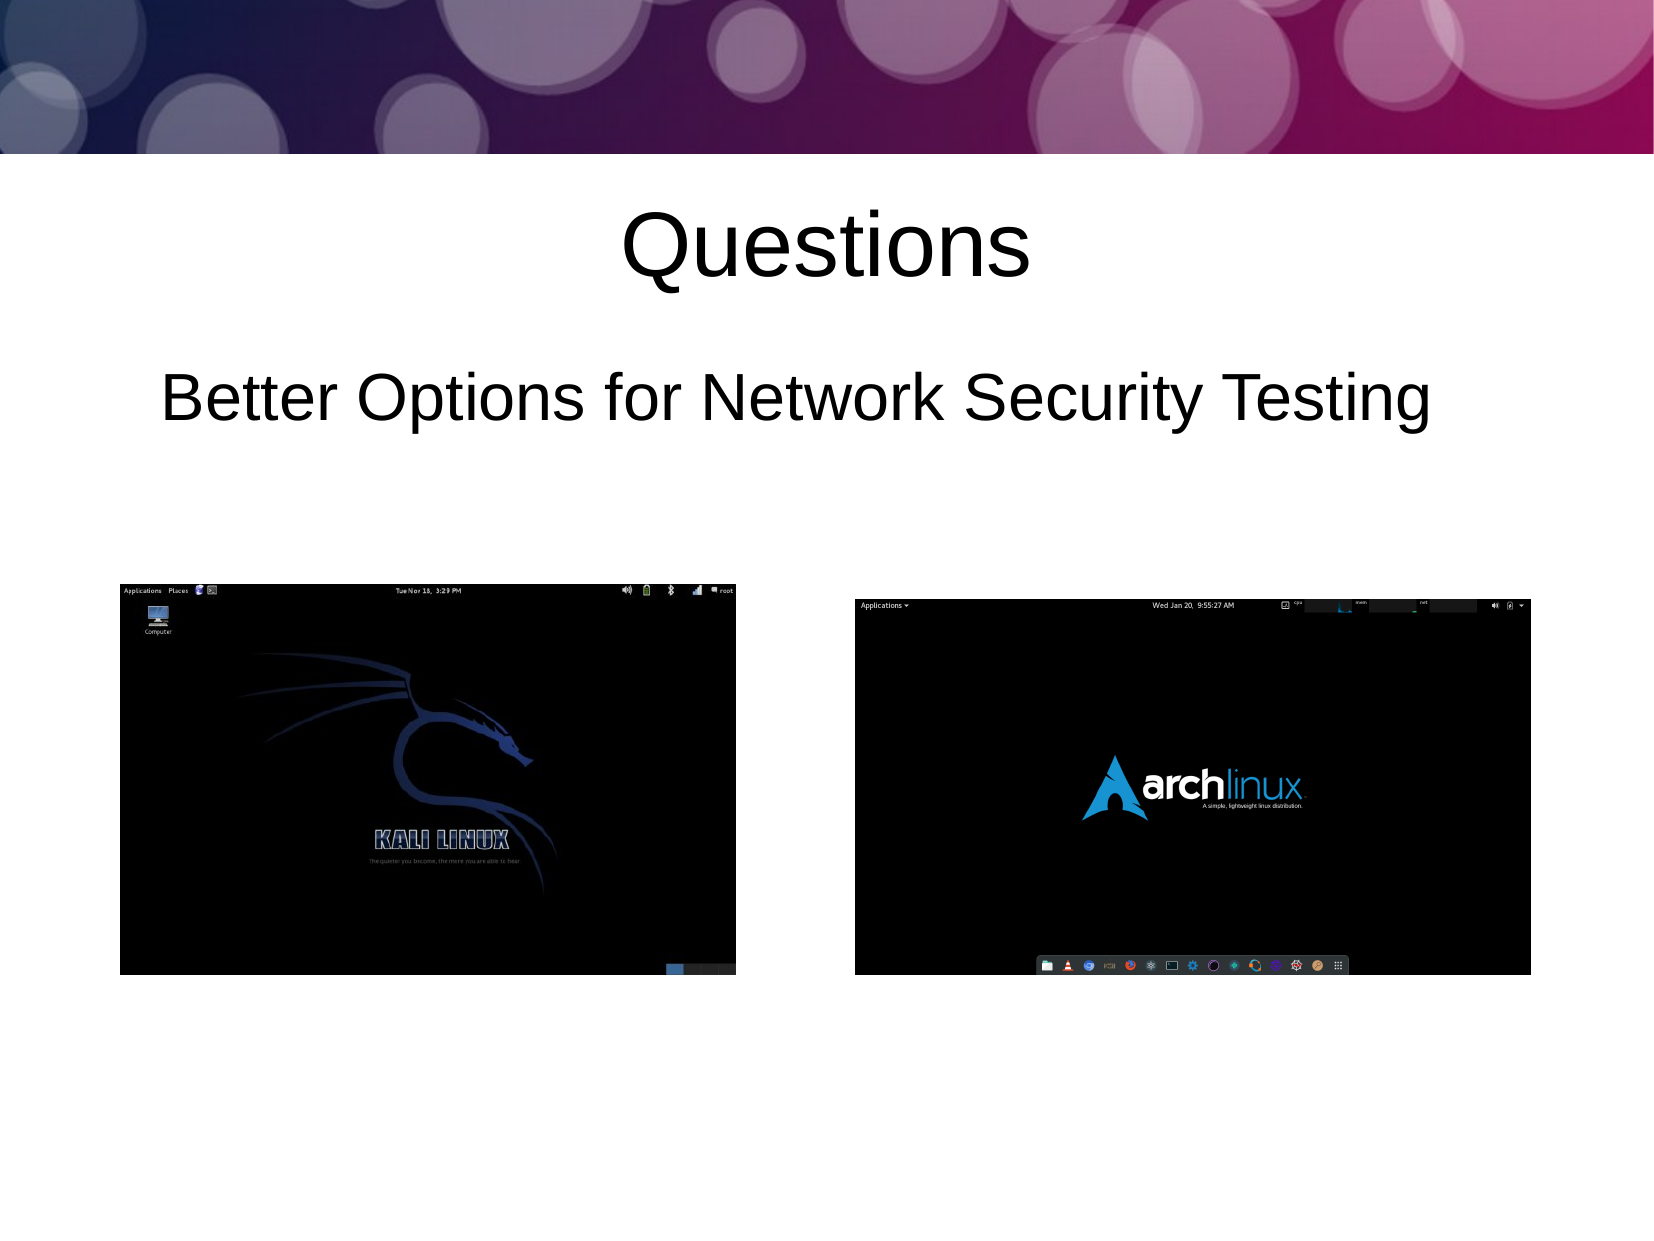

# Questions
Better Options for Network Security Testing